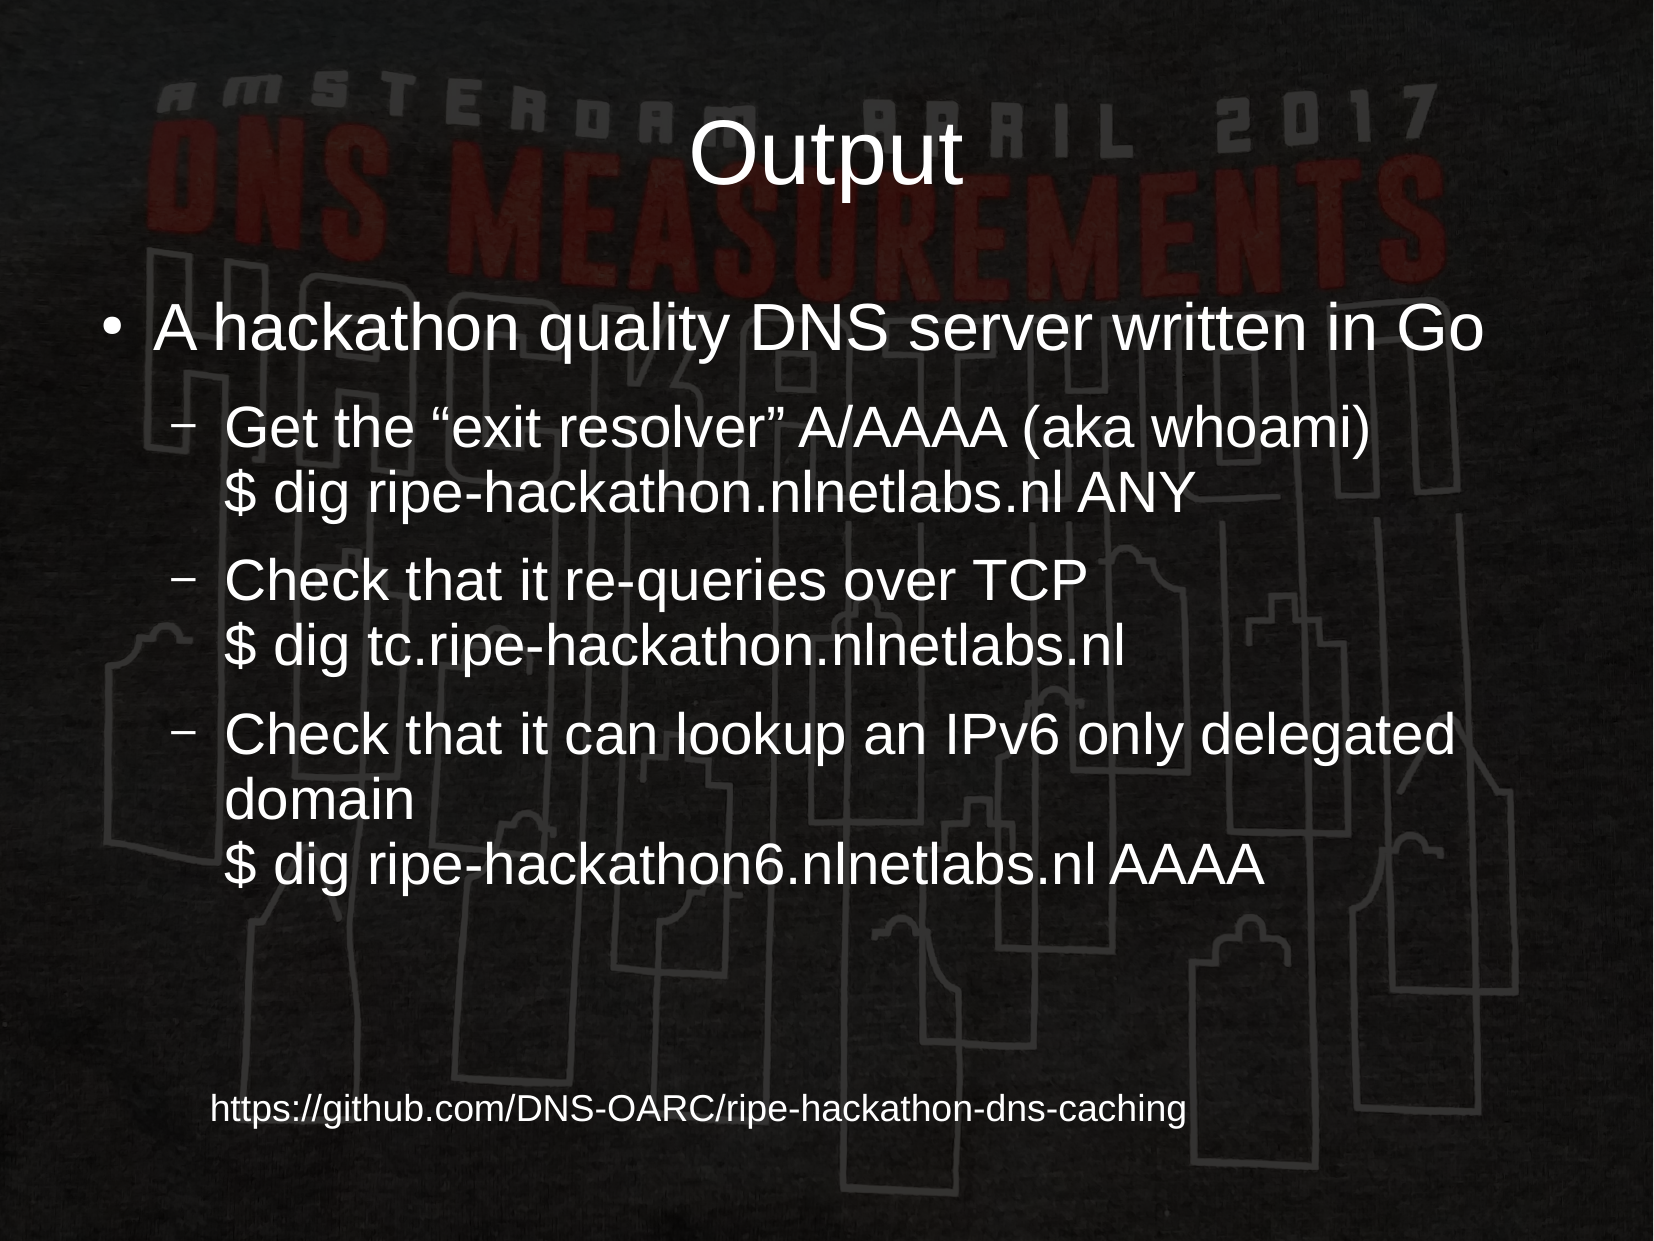

# Output
A hackathon quality DNS server written in Go
Get the “exit resolver” A/AAAA (aka whoami)
$ dig ripe-hackathon.nlnetlabs.nl ANY
Check that it re-queries over TCP
$ dig tc.ripe-hackathon.nlnetlabs.nl
Check that it can lookup an IPv6 only delegated domain
$ dig ripe-hackathon6.nlnetlabs.nl AAAA
https://github.com/DNS-OARC/ripe-hackathon-dns-caching